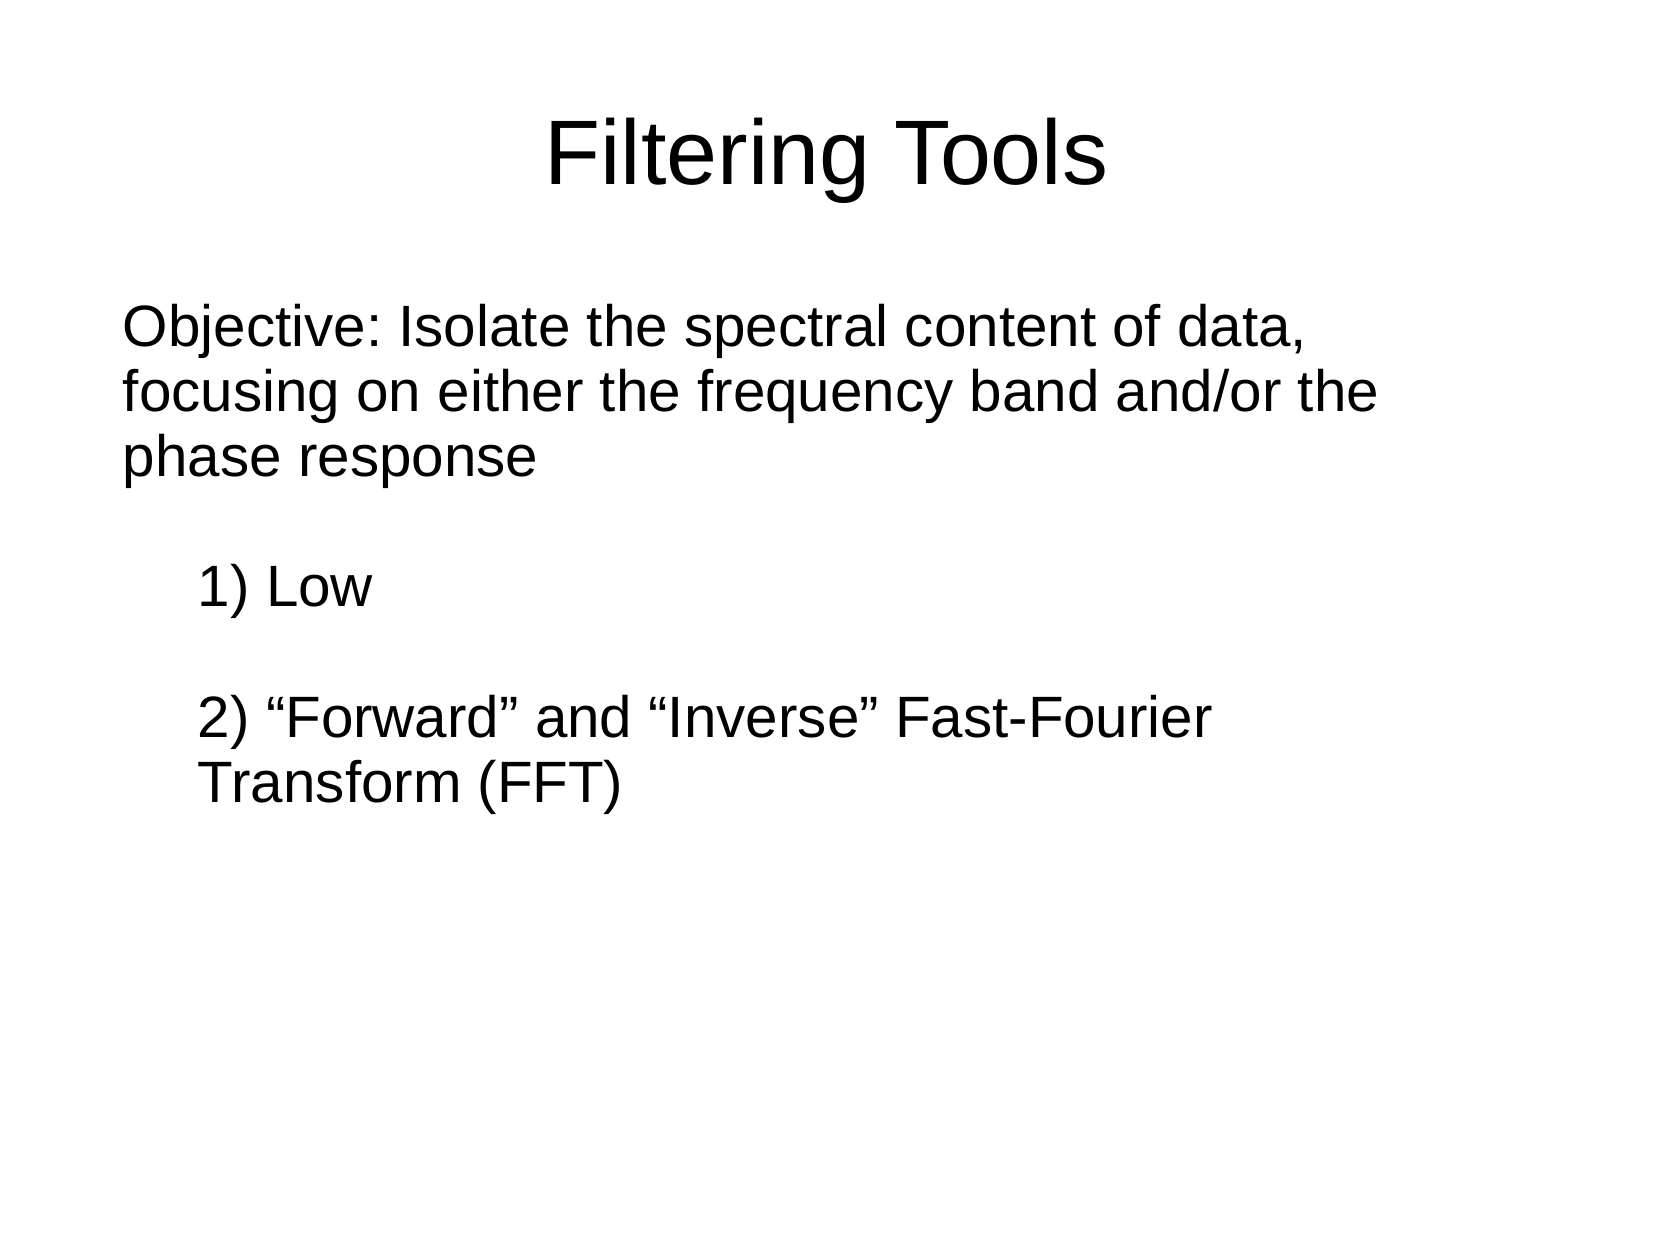

# Filtering Tools
Objective: Isolate the spectral content of data, focusing on either the frequency band and/or the phase response
	1) Low
	2) “Forward” and “Inverse” Fast-Fourier 					Transform (FFT)